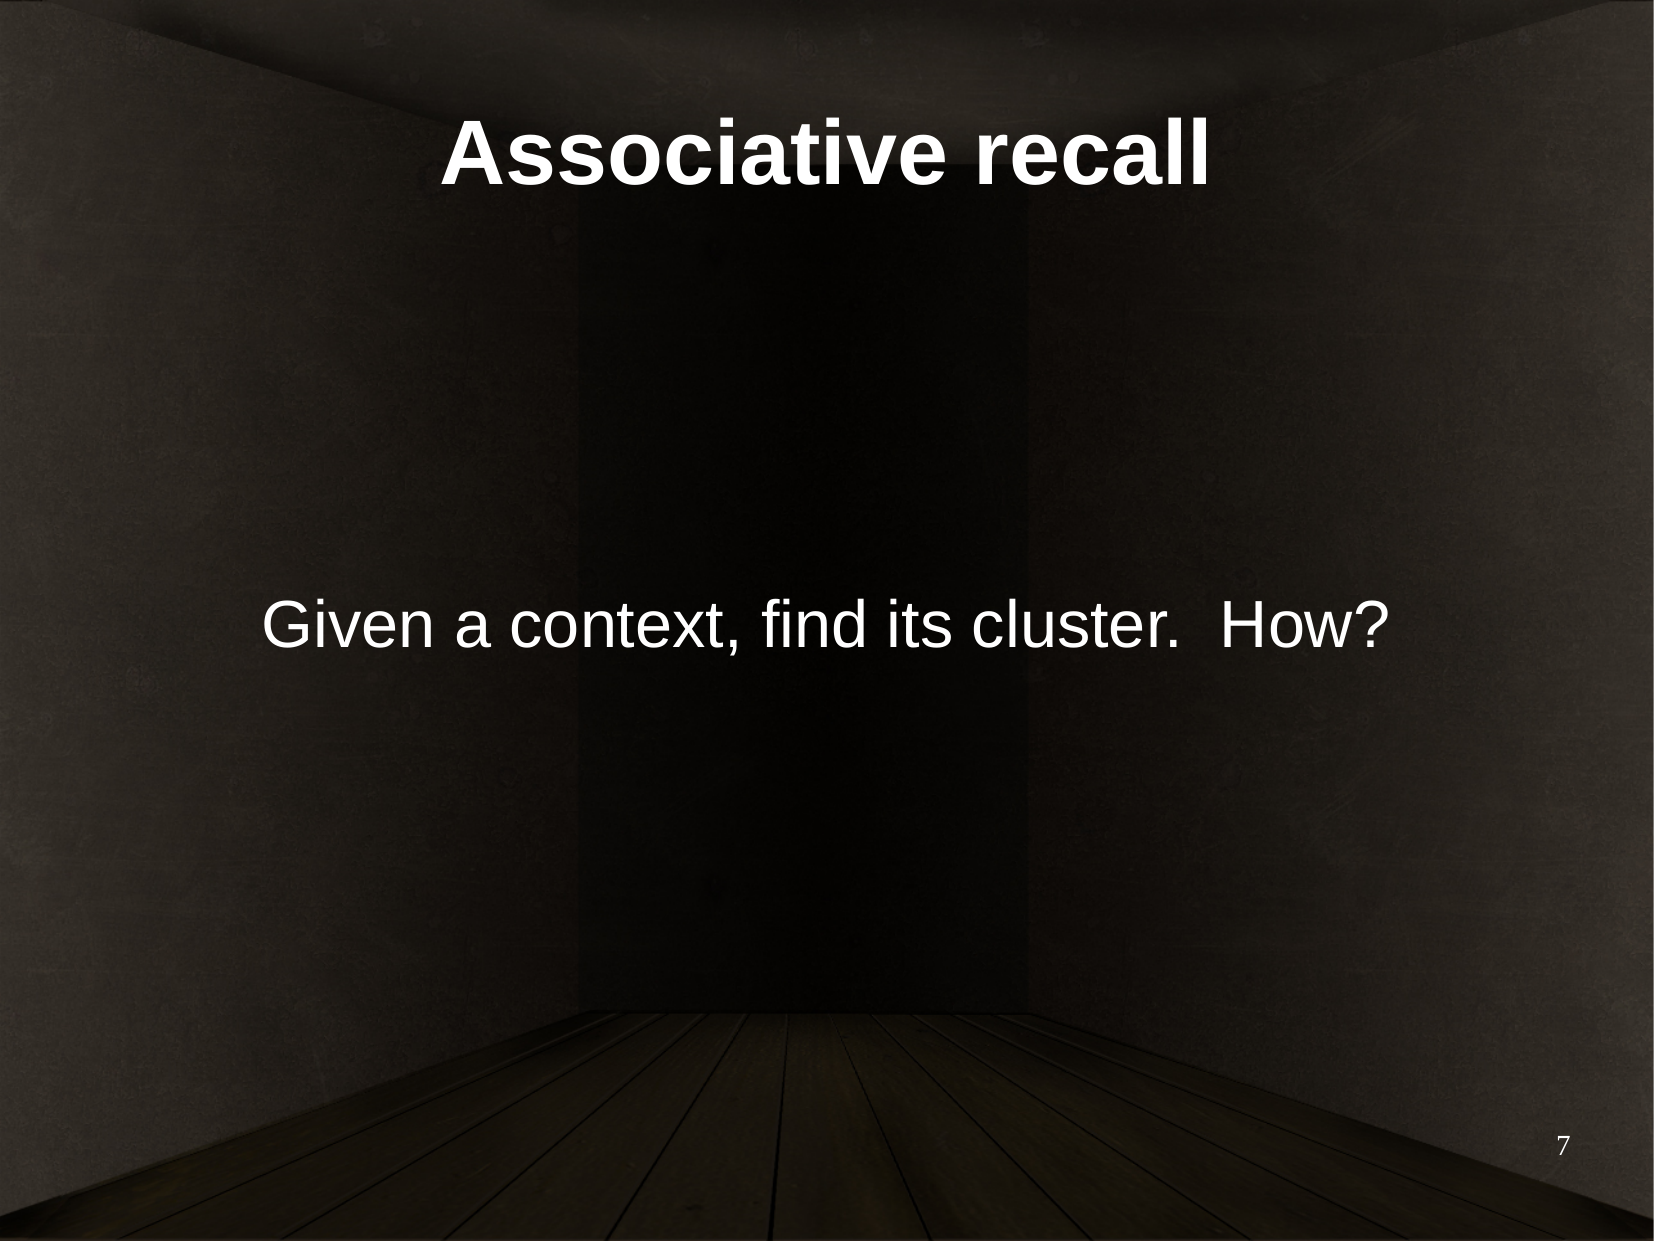

# Associative recall
Given a context, find its cluster. How?
7